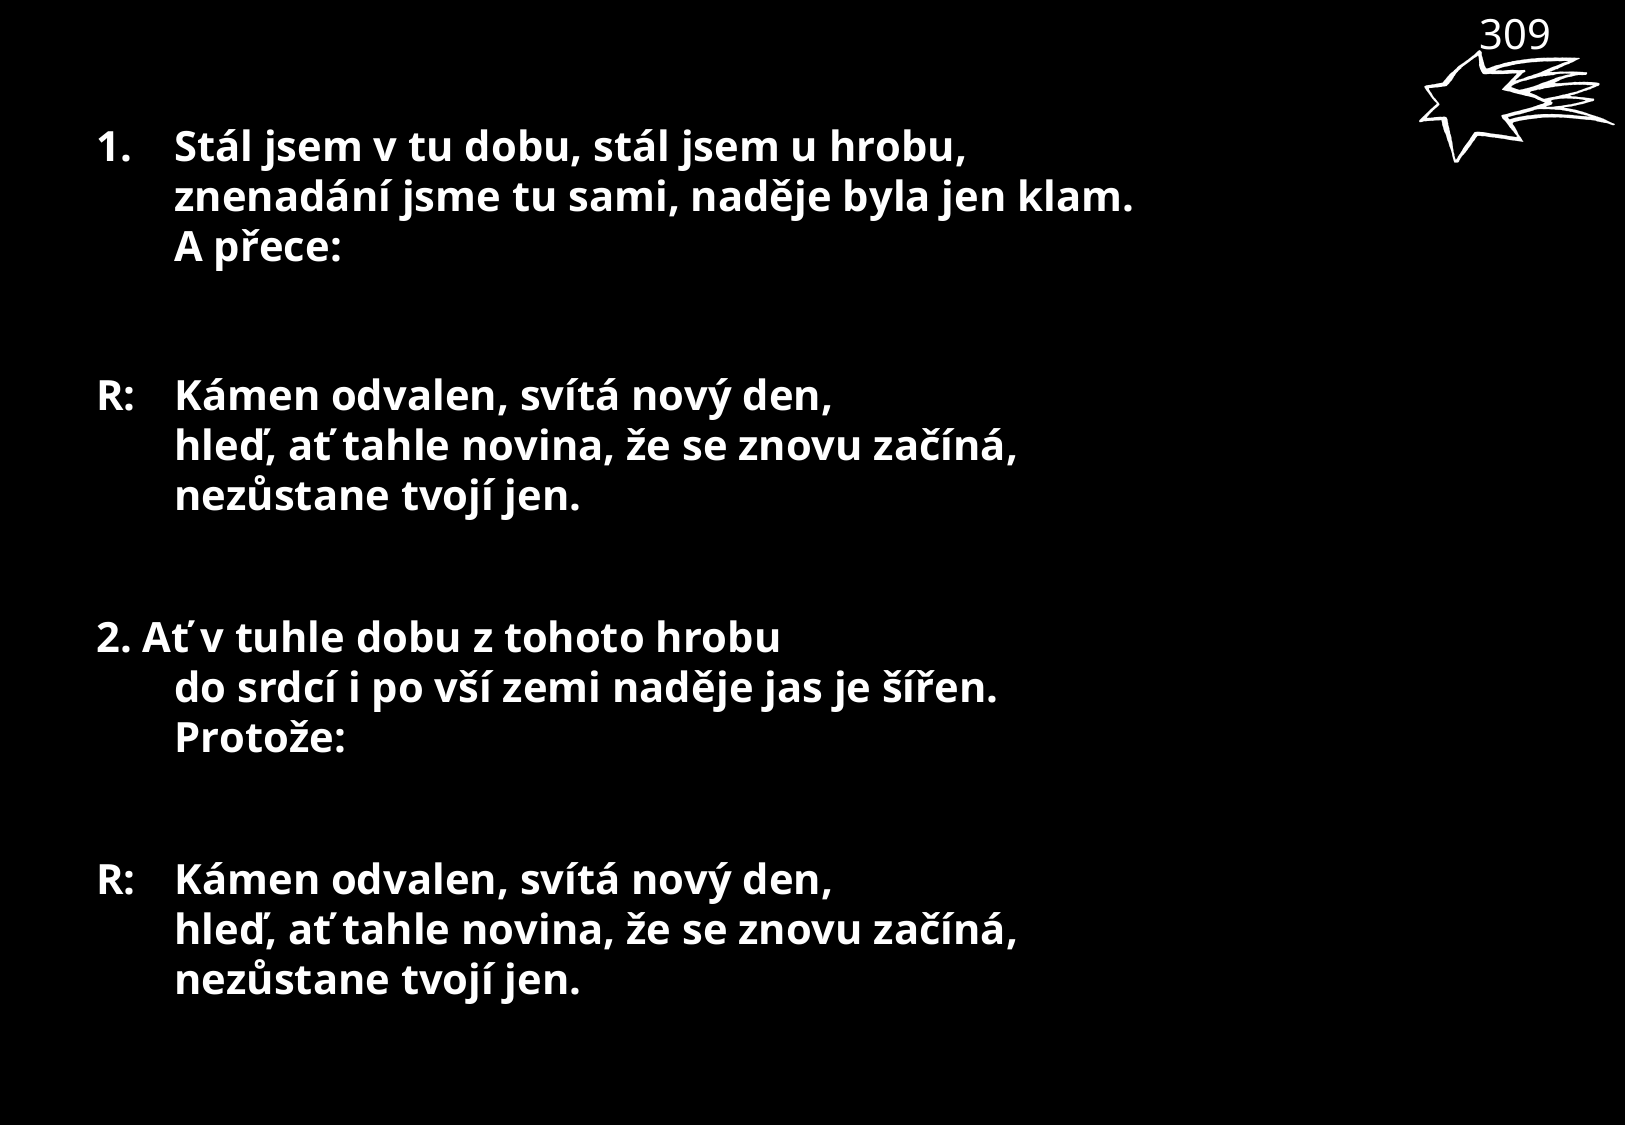

309
# Stál jsem v tu dobu, stál jsem u hrobu, znenadání jsme tu sami, naděje byla jen klam. A přece:
R: 	Kámen odvalen, svítá nový den,
hleď, ať tahle novina, že se znovu začíná,
nezůstane tvojí jen.
2. Ať v tuhle dobu z tohoto hrobu
do srdcí i po vší zemi naděje jas je šířen.
Protože:
R: 	Kámen odvalen, svítá nový den,
hleď, ať tahle novina, že se znovu začíná,
nezůstane tvojí jen.